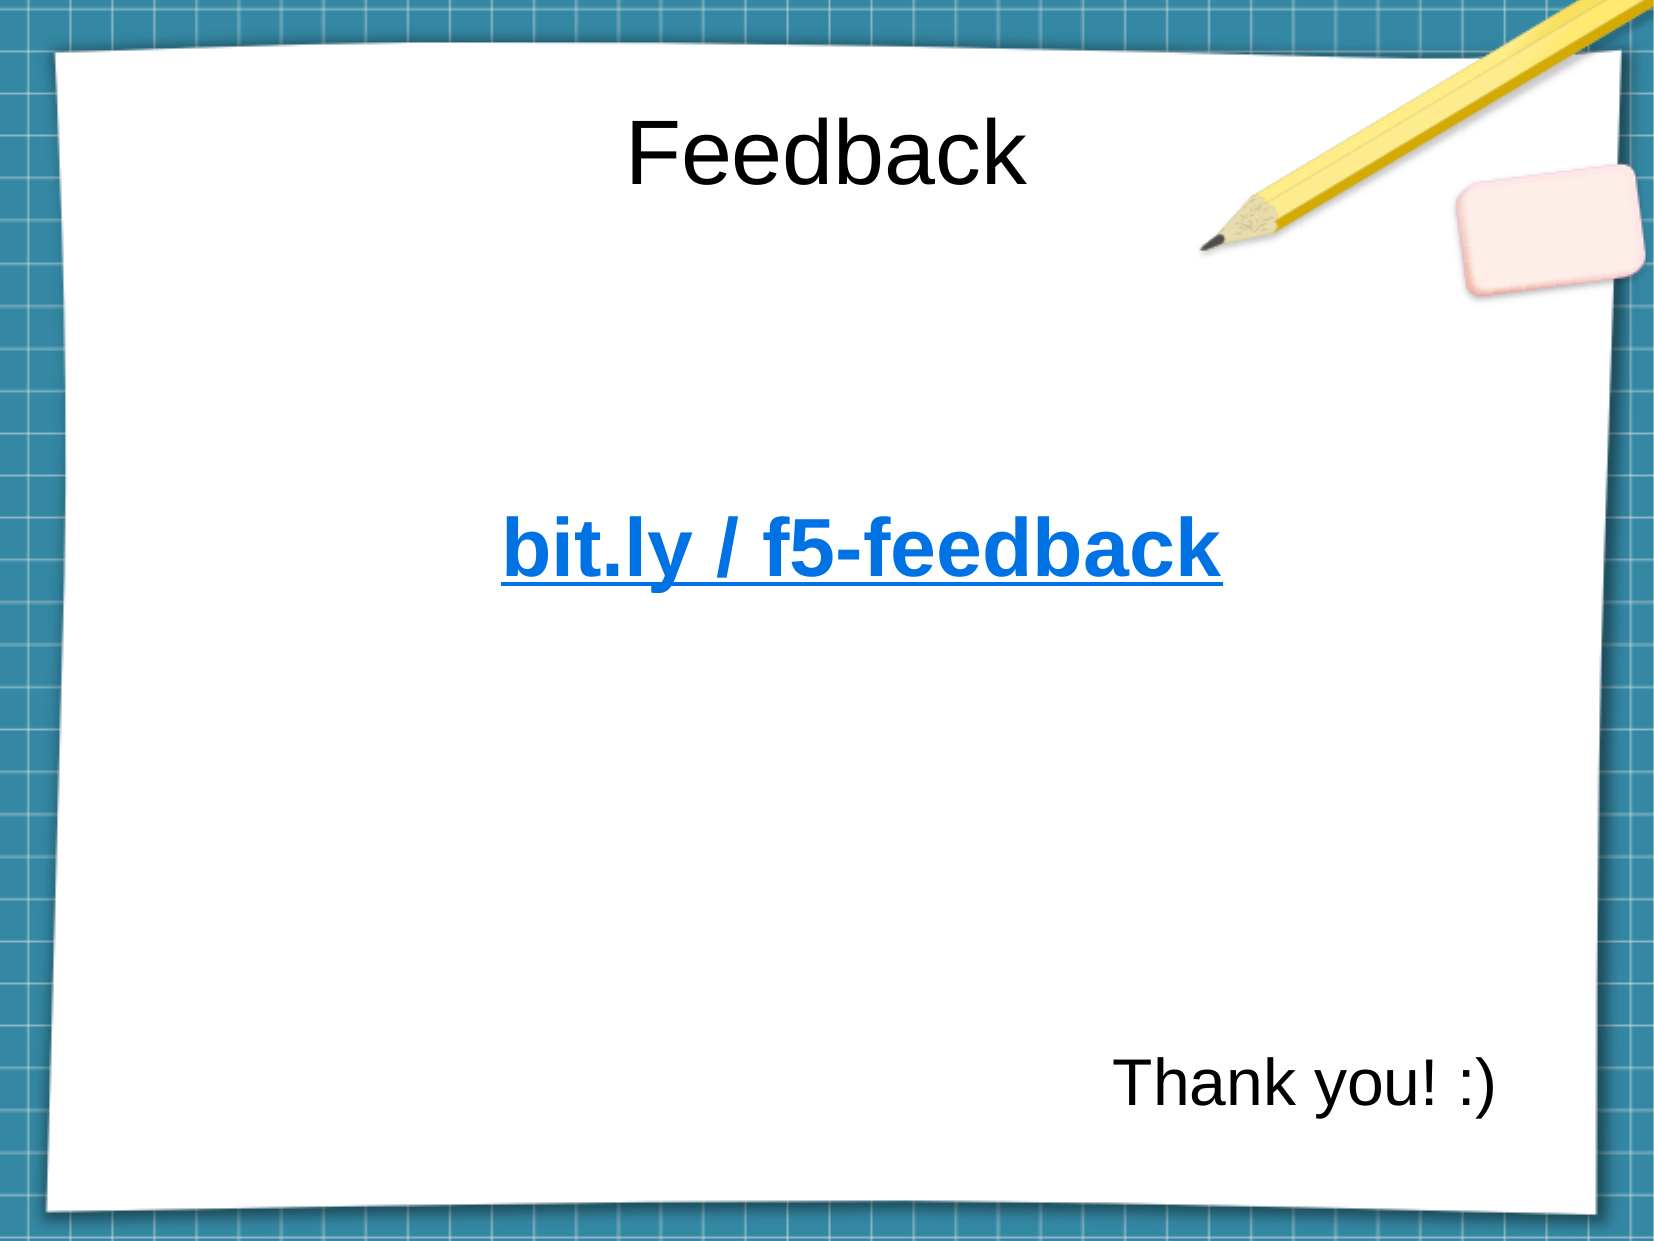

# Feedback
bit.ly / f5-feedback
Thank you! :)